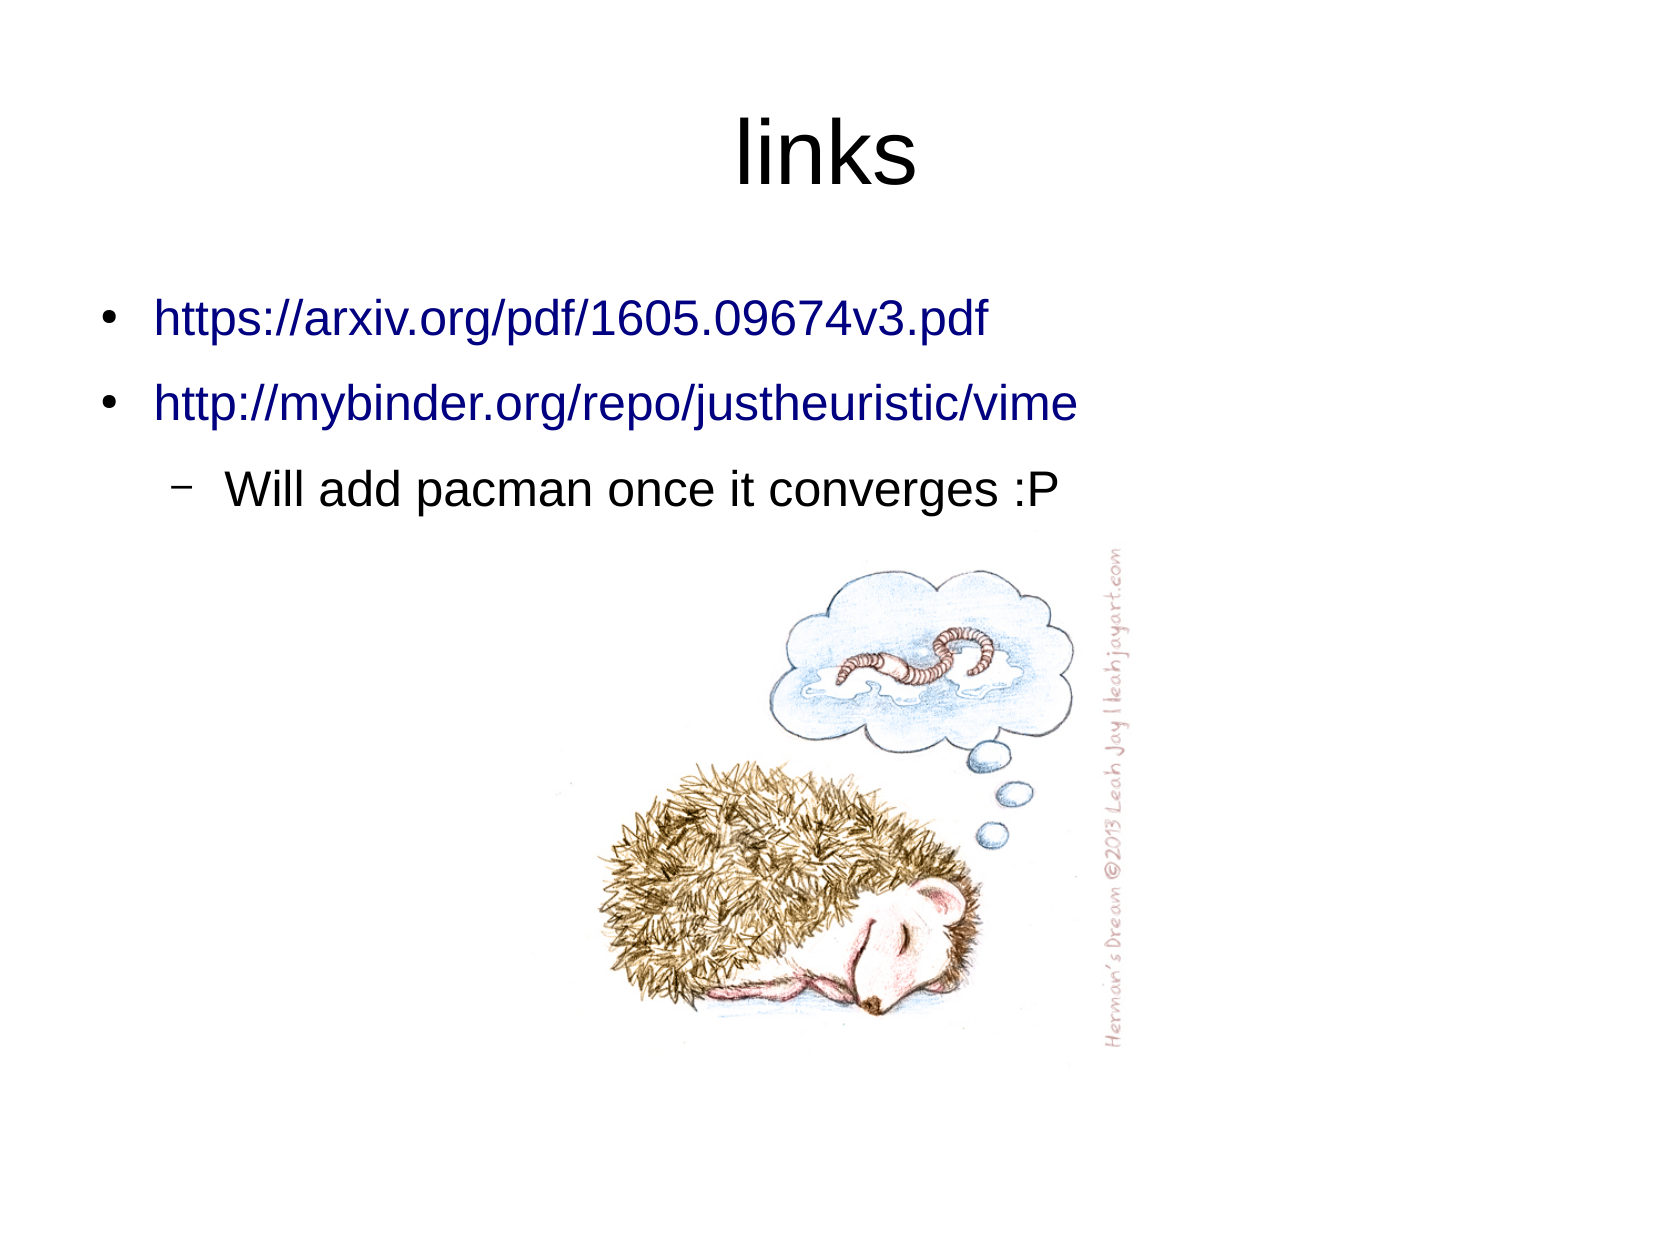

# links
https://arxiv.org/pdf/1605.09674v3.pdf
http://mybinder.org/repo/justheuristic/vime
Will add pacman once it converges :P